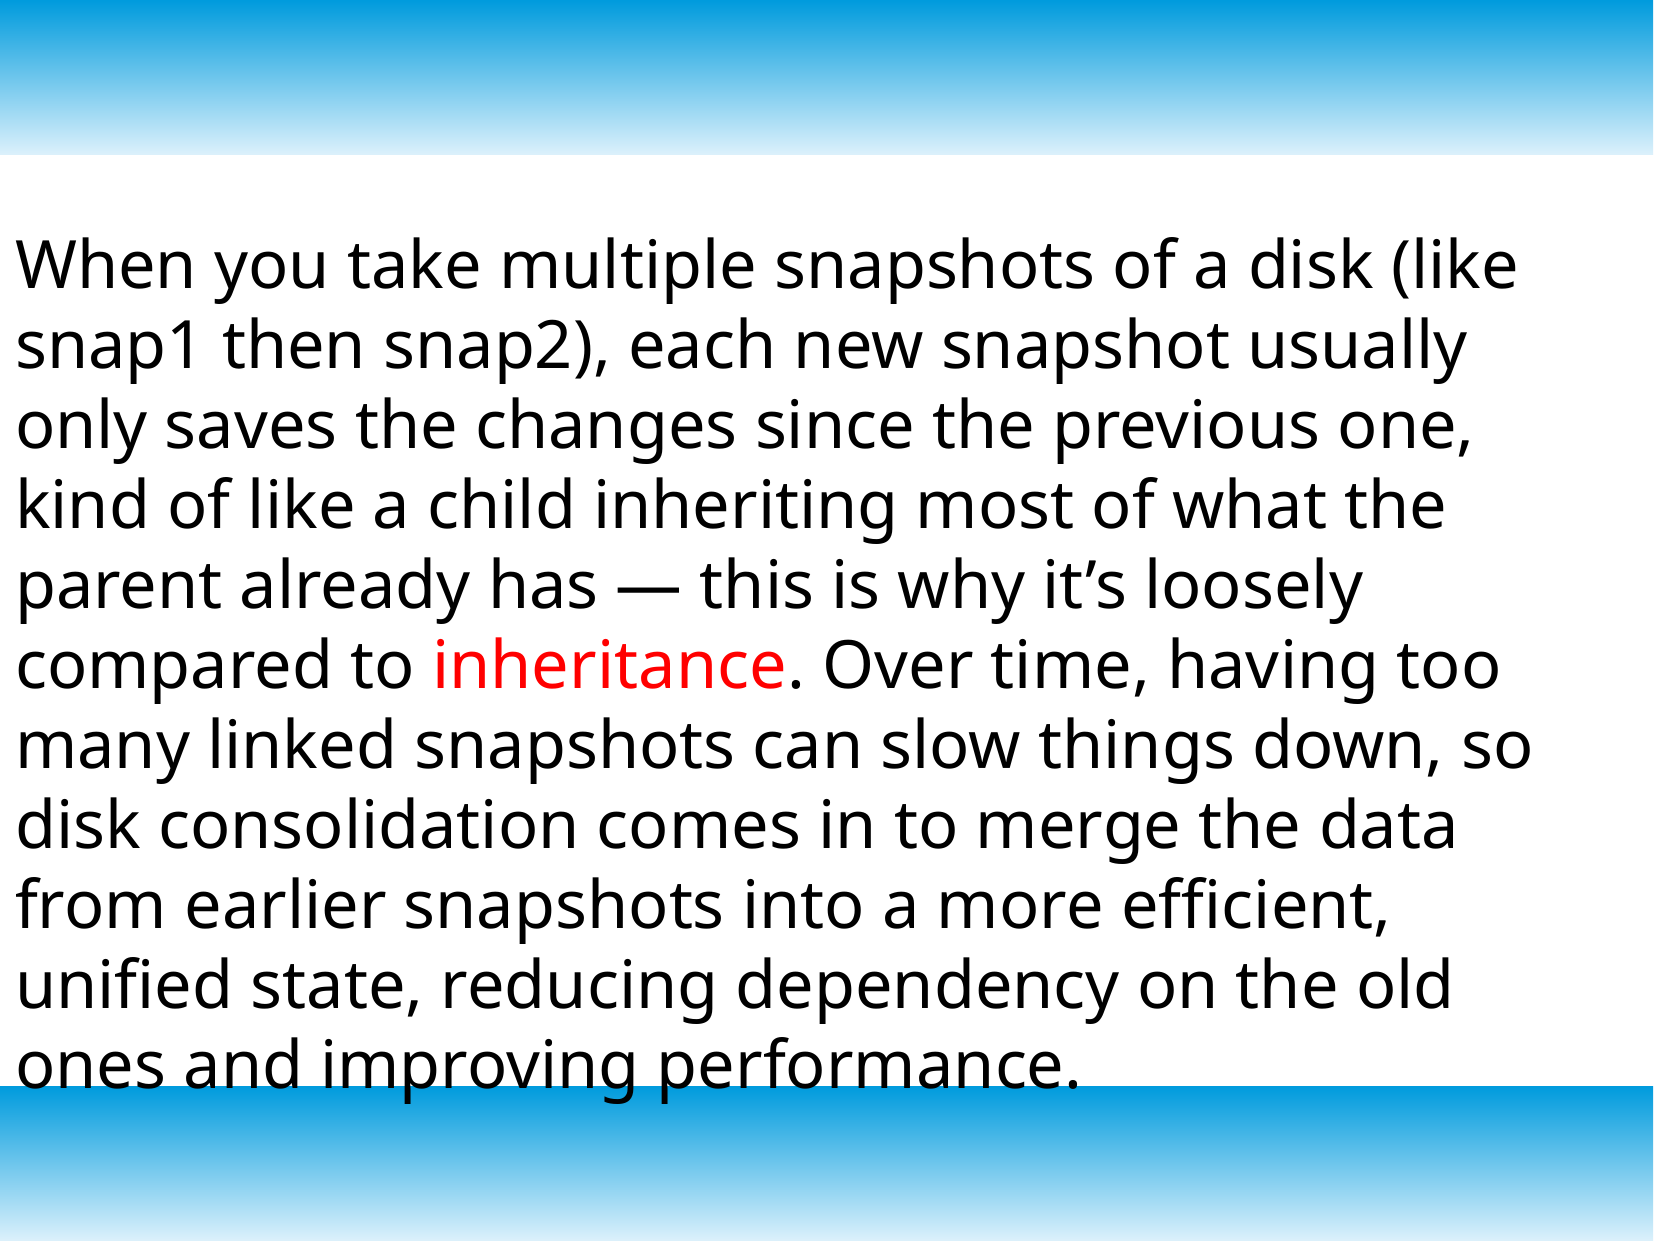

When you take multiple snapshots of a disk (like snap1 then snap2), each new snapshot usually only saves the changes since the previous one, kind of like a child inheriting most of what the parent already has — this is why it’s loosely compared to inheritance. Over time, having too many linked snapshots can slow things down, so disk consolidation comes in to merge the data from earlier snapshots into a more efficient, unified state, reducing dependency on the old ones and improving performance.